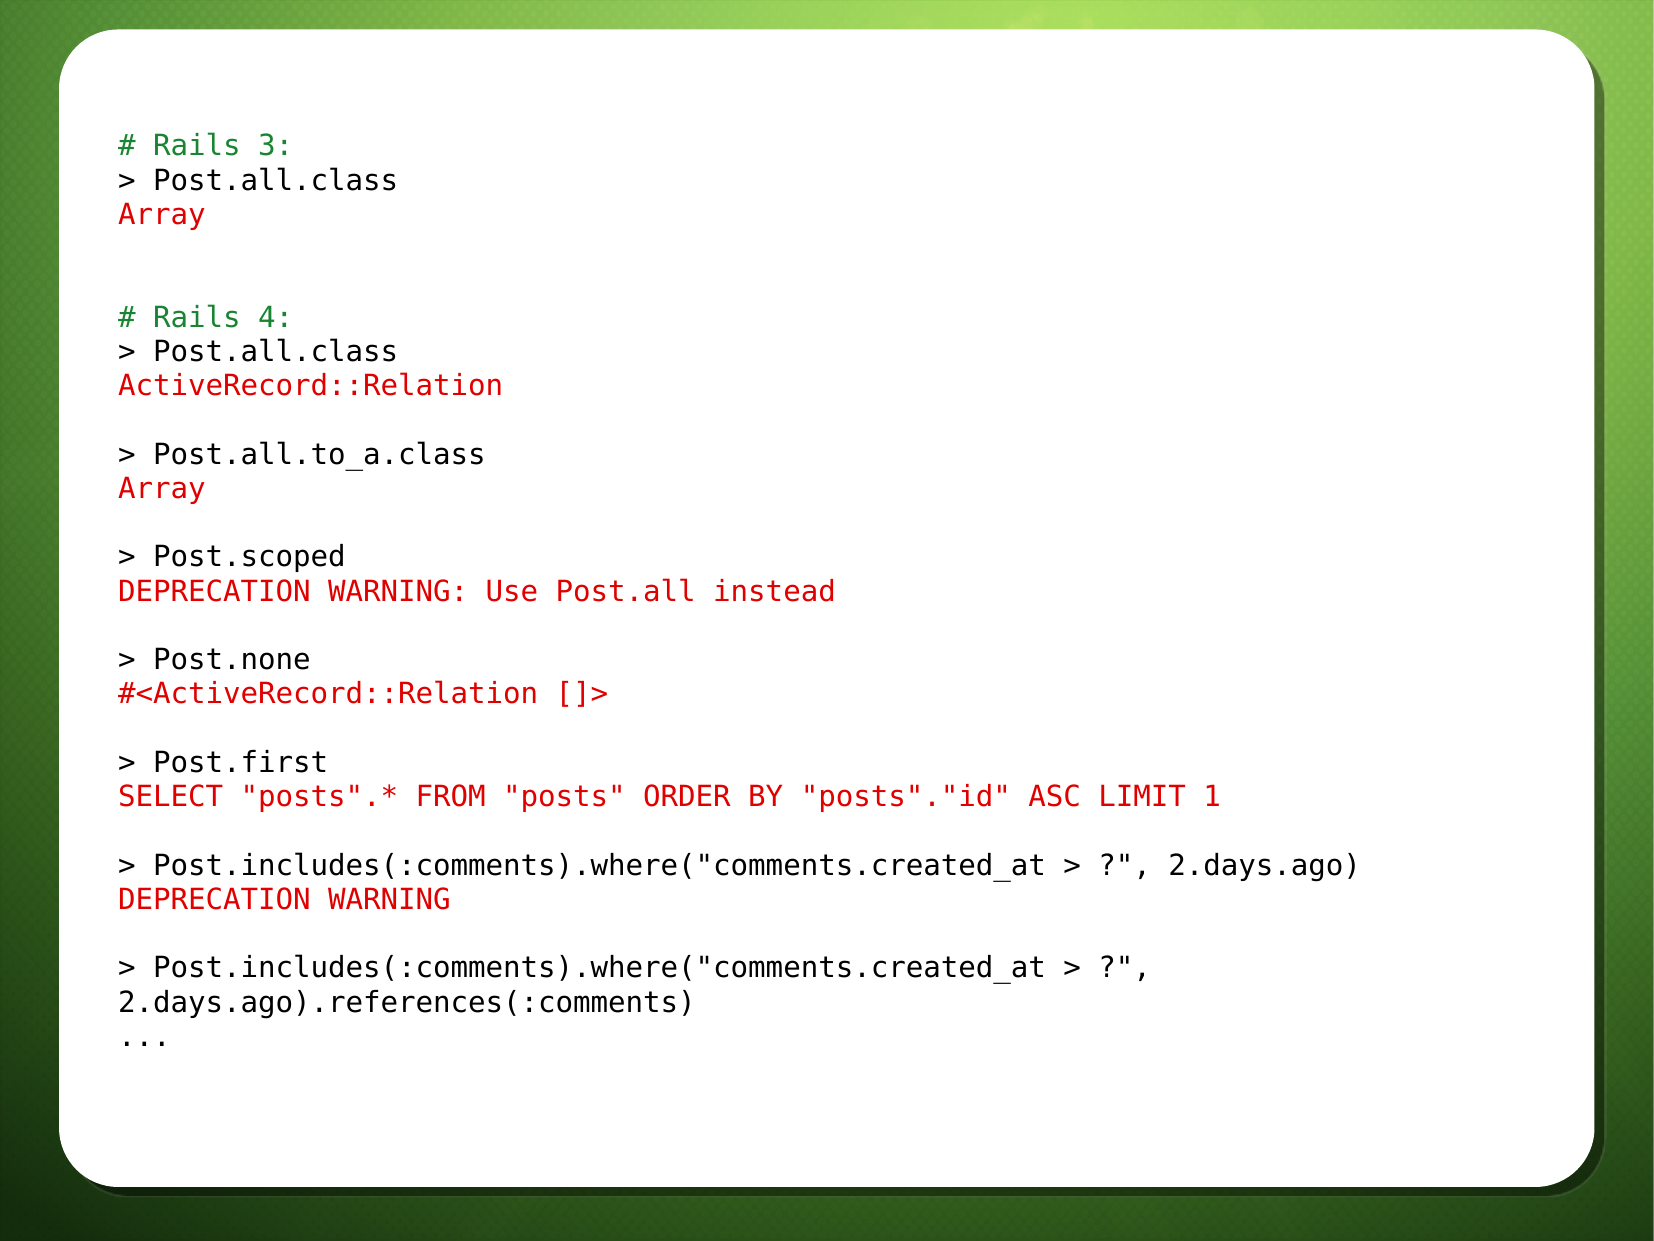

# # Rails 3:
> Post.all.class
Array
# Rails 4:
> Post.all.class
ActiveRecord::Relation
> Post.all.to_a.class
Array
> Post.scoped
DEPRECATION WARNING: Use Post.all instead
> Post.none
#<ActiveRecord::Relation []>
> Post.first
SELECT "posts".* FROM "posts" ORDER BY "posts"."id" ASC LIMIT 1
> Post.includes(:comments).where("comments.created_at > ?", 2.days.ago)
DEPRECATION WARNING
> Post.includes(:comments).where("comments.created_at > ?", 2.days.ago).references(:comments)
...